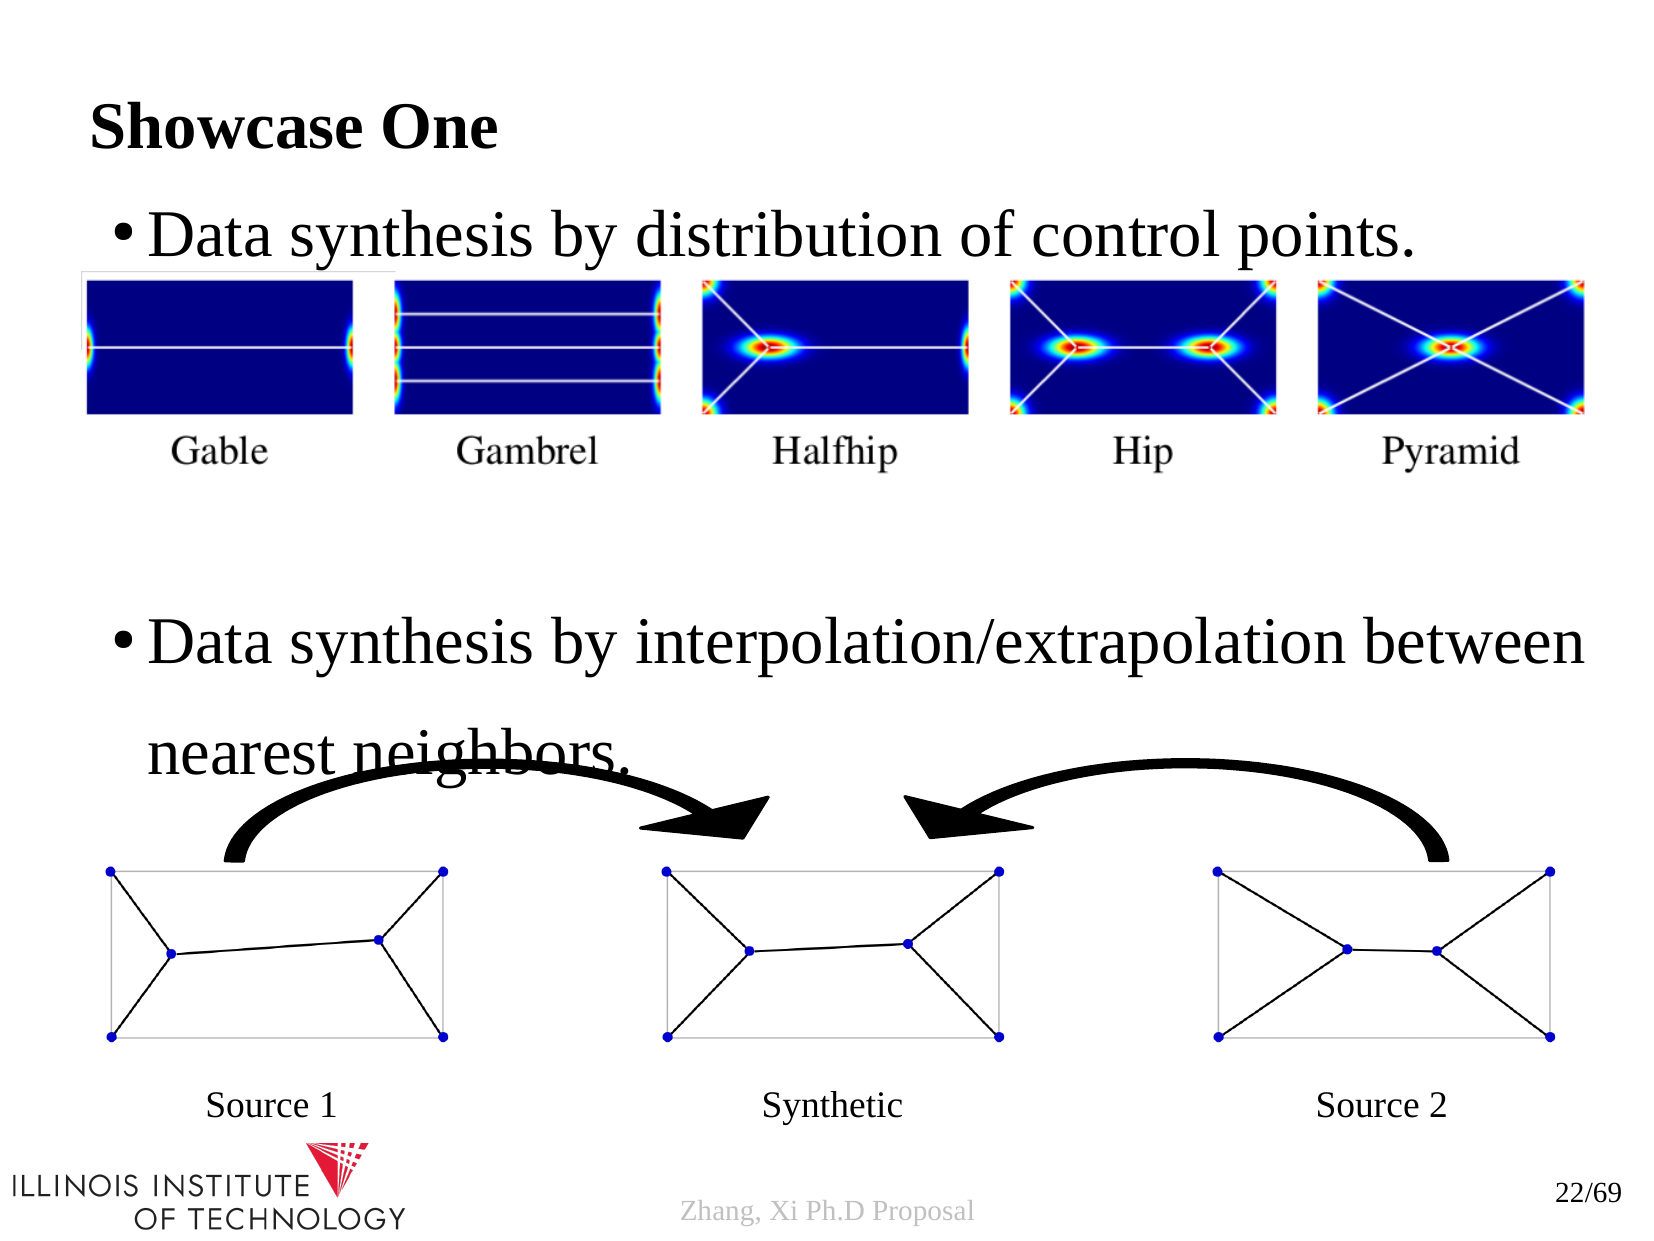

Showcase One
Data synthesis by distribution of control points.
Data synthesis by interpolation/extrapolation between nearest neighbors.
Source 1
Synthetic
Source 2
22
Zhang, Xi Ph.D Proposal